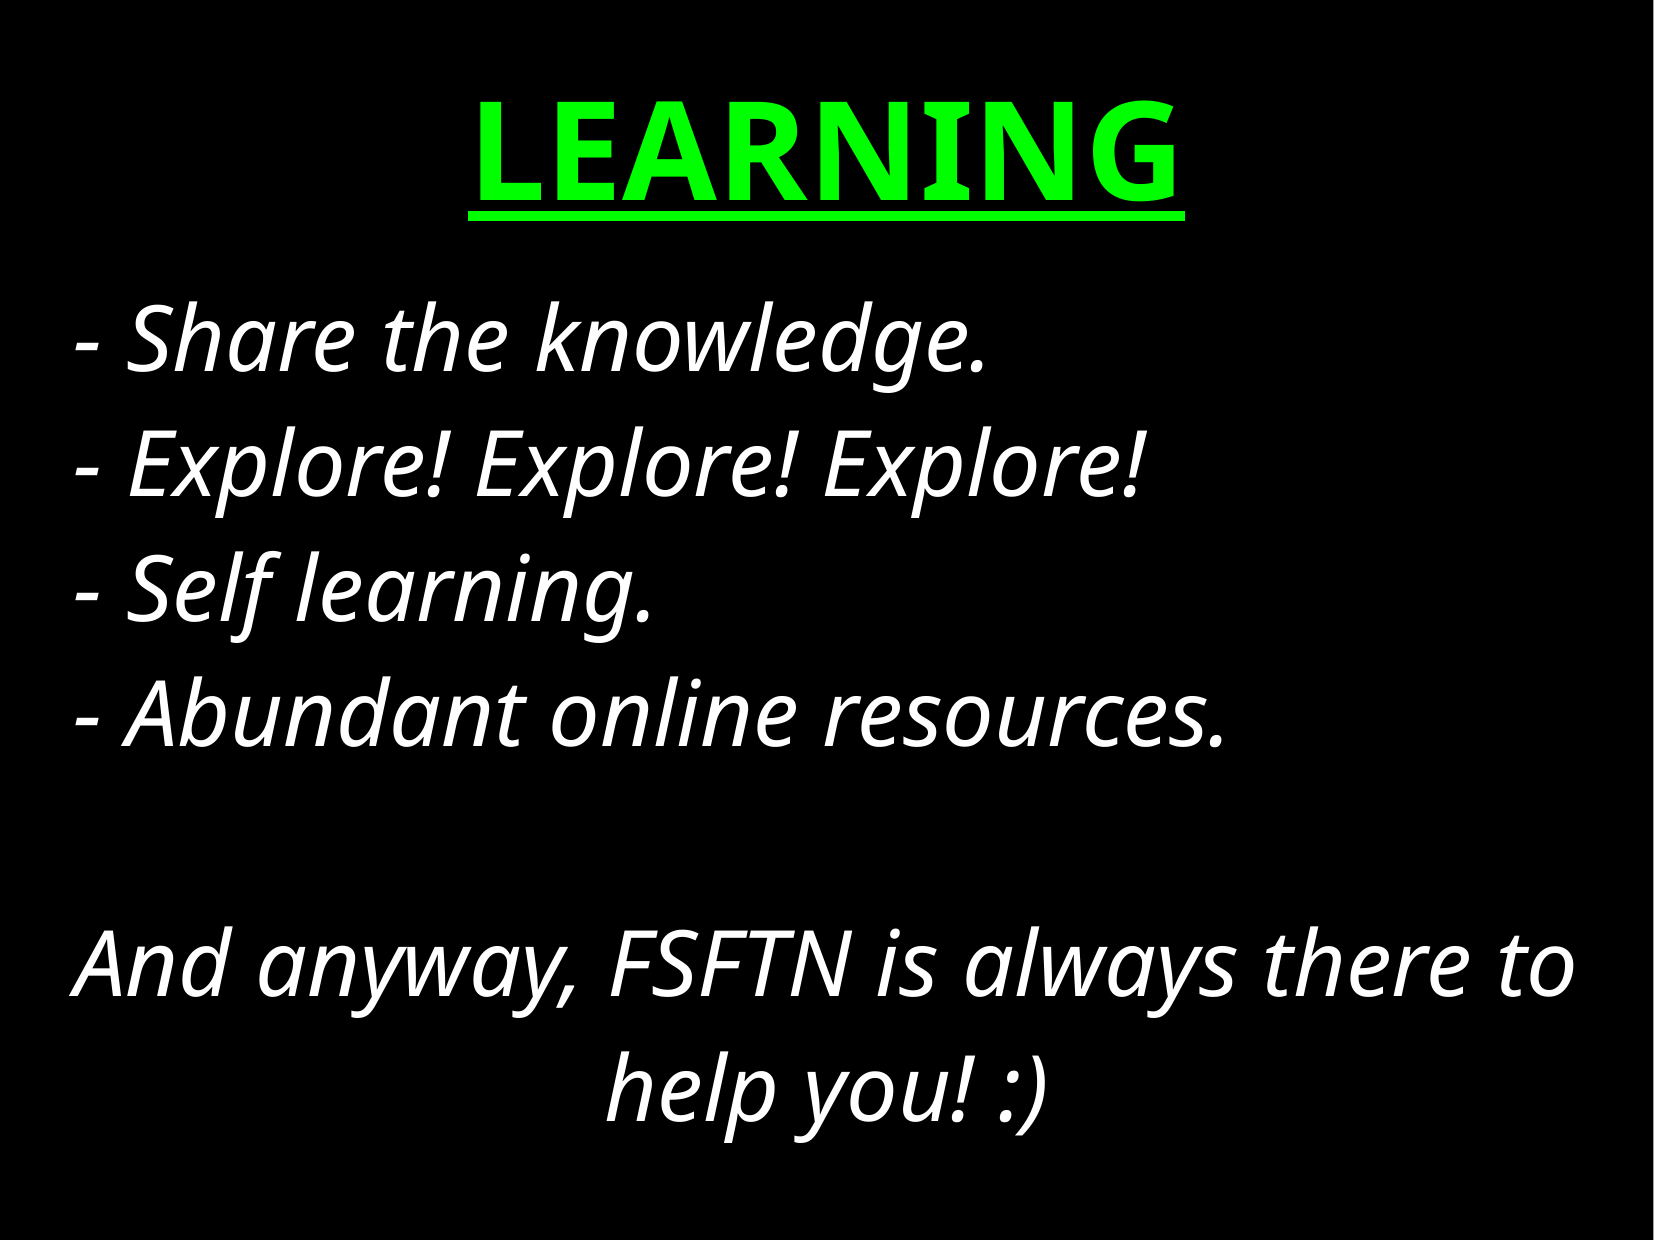

# LEARNING
- Share the knowledge.
- Explore! Explore! Explore!
- Self learning.
- Abundant online resources.
And anyway, FSFTN is always there to help you! :)